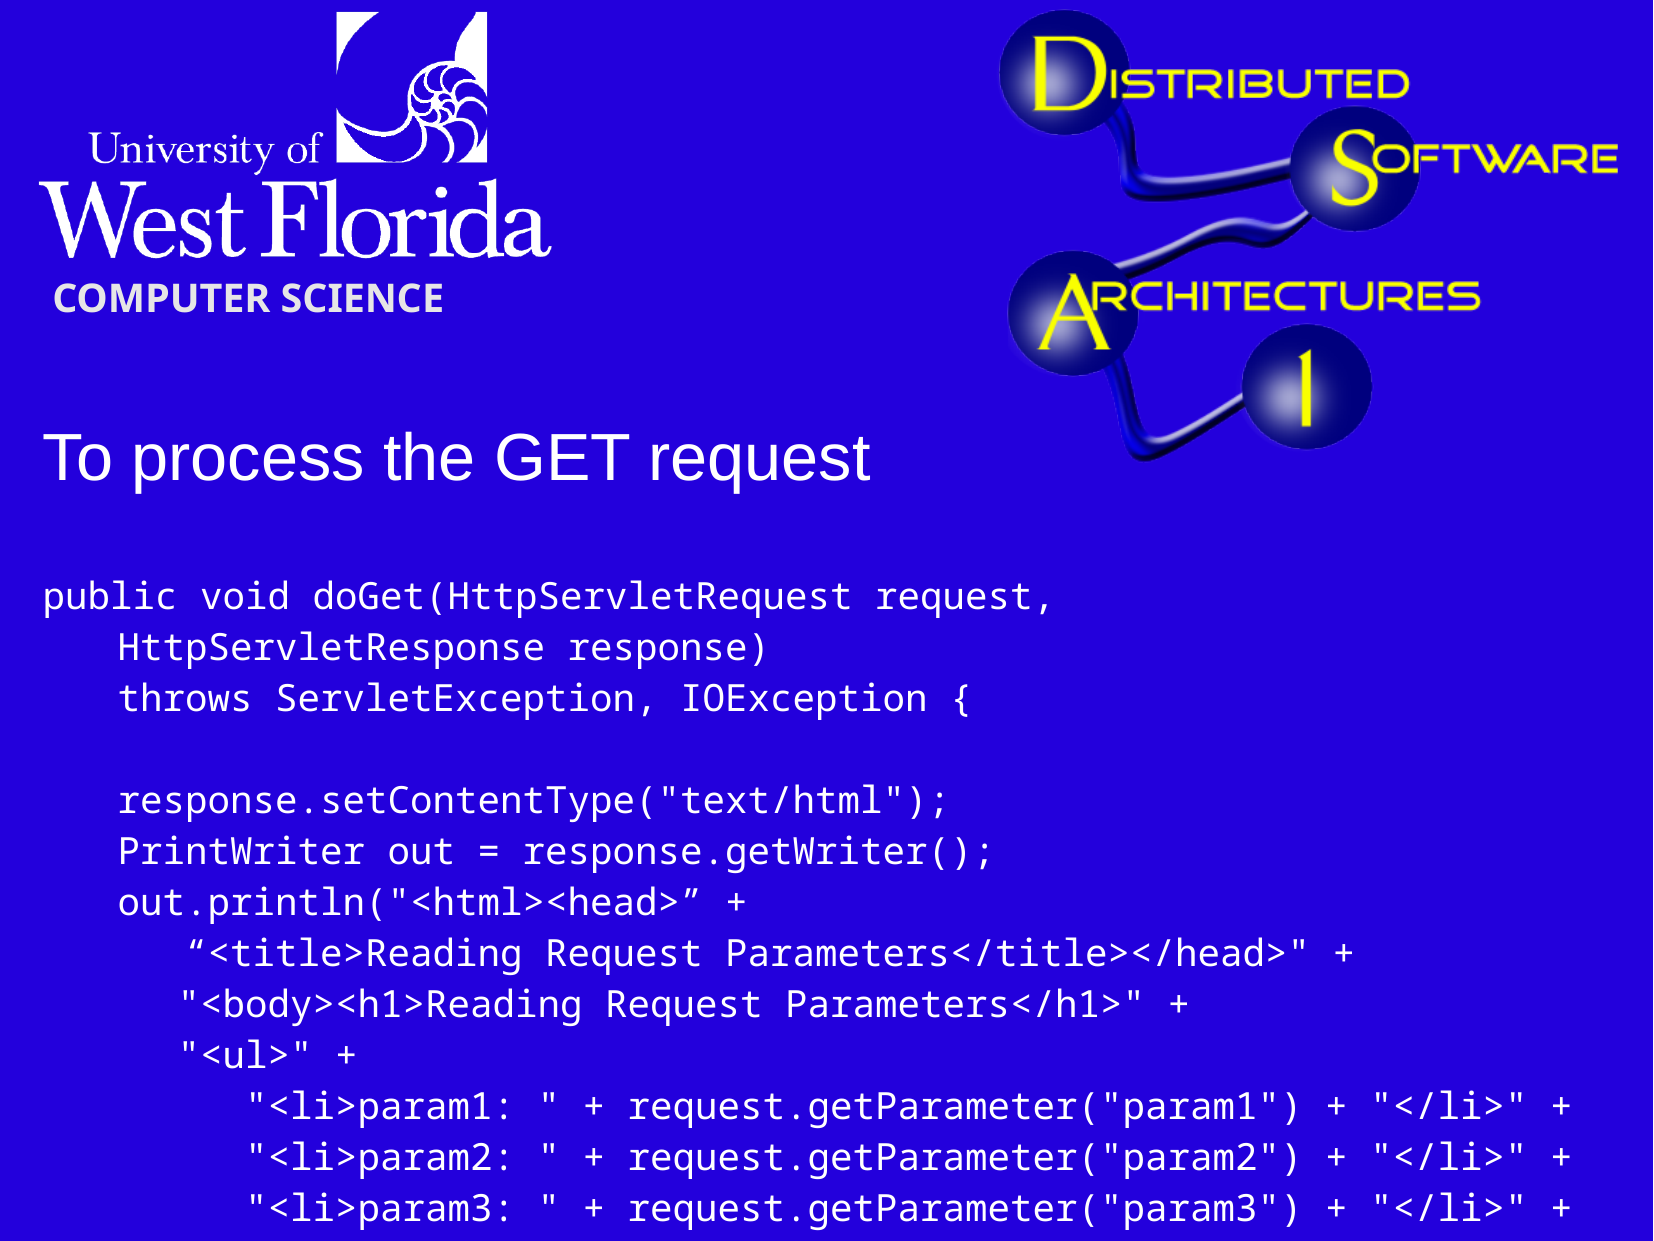

COMPUTER SCIENCE
To process the GET request
public void doGet(HttpServletRequest request,
	HttpServletResponse response)
	throws ServletException, IOException {
	response.setContentType("text/html");
	PrintWriter out = response.getWriter();
	out.println("<html><head>” +
	 “<title>Reading Request Parameters</title></head>" +
 "<body><h1>Reading Request Parameters</h1>" +
 "<ul>" +
 "<li>param1: " + request.getParameter("param1") + "</li>" +
 "<li>param2: " + request.getParameter("param2") + "</li>" +
 "<li>param3: " + request.getParameter("param3") + "</li>" +
 "</ul></body></html>");
	}